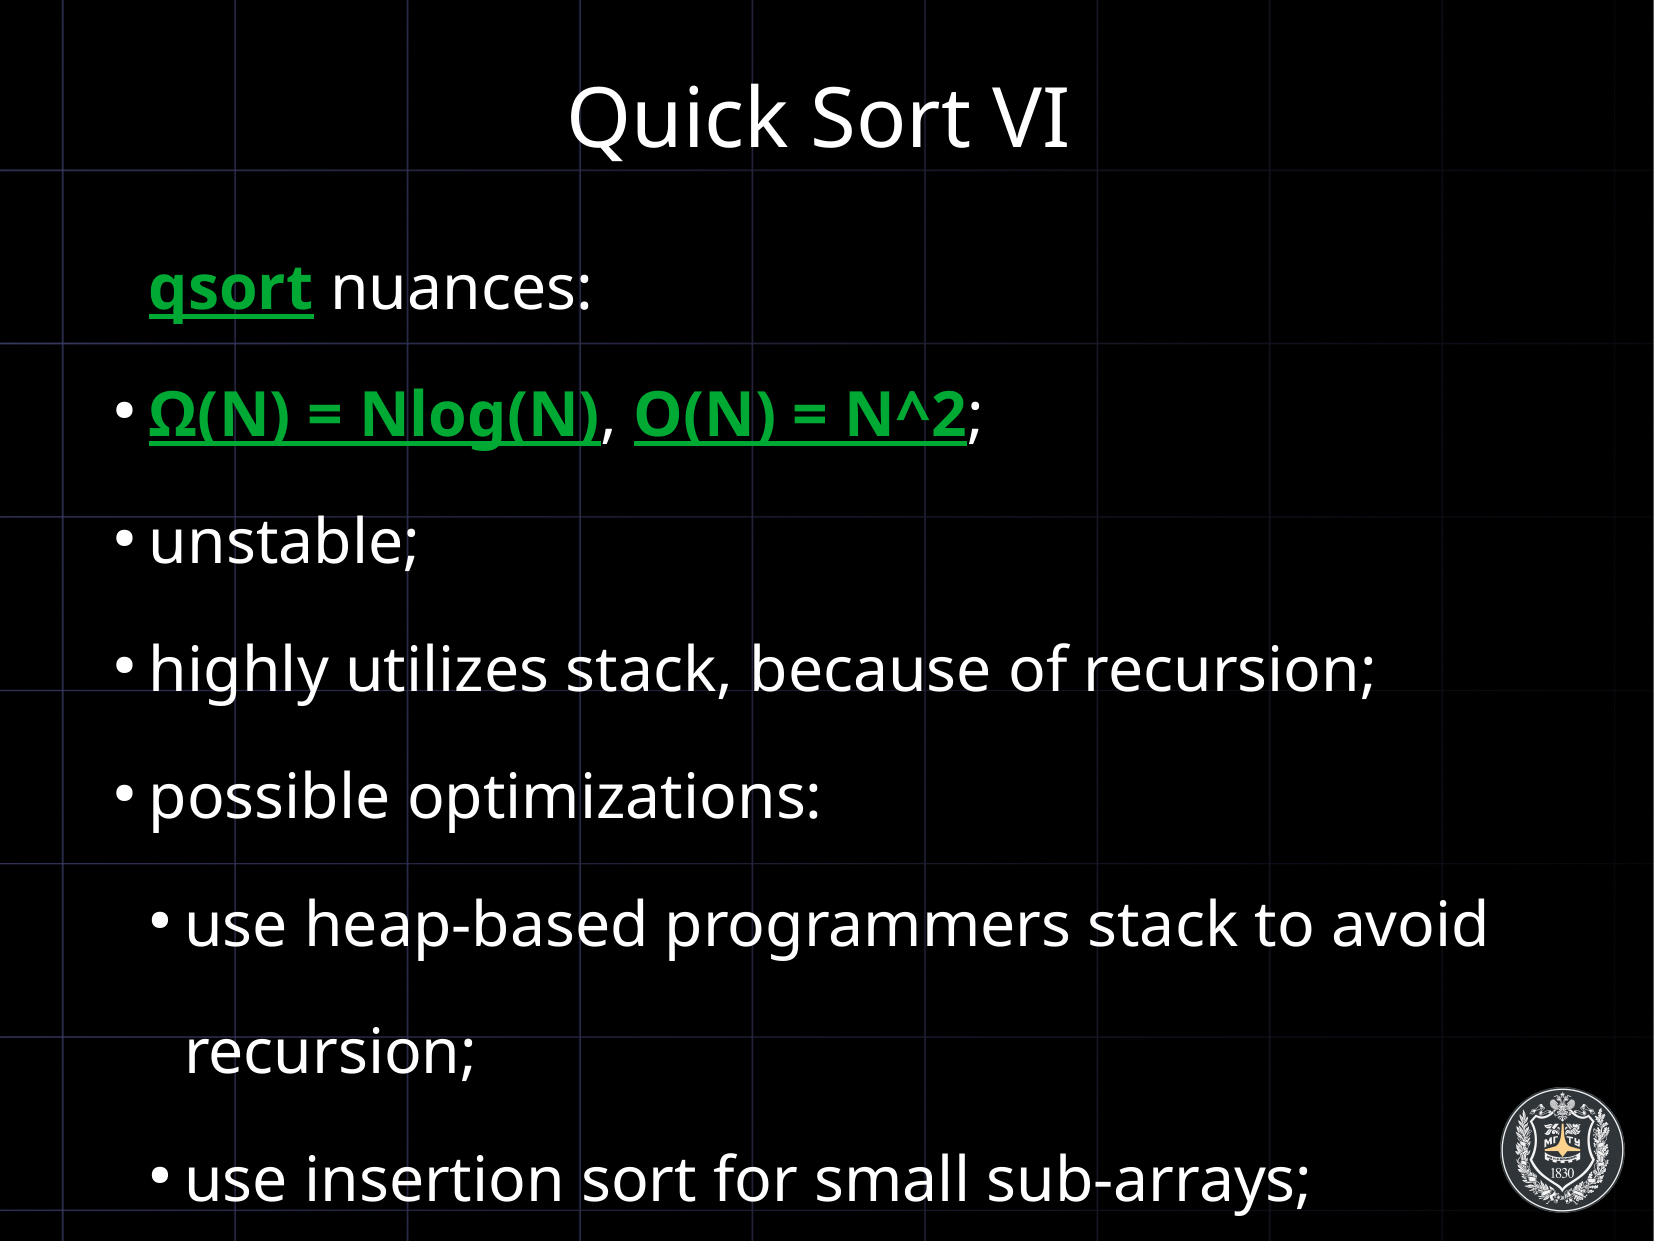

# Quick Sort VI
qsort nuances:
Ω(N) = Nlog(N), O(N) = N^2;
unstable;
highly utilizes stack, because of recursion;
possible optimizations:
use heap-based programmers stack to avoid recursion;
use insertion sort for small sub-arrays;
can be parallelized easily;
can be written without any additional memory;
divide-and-conquer principle.